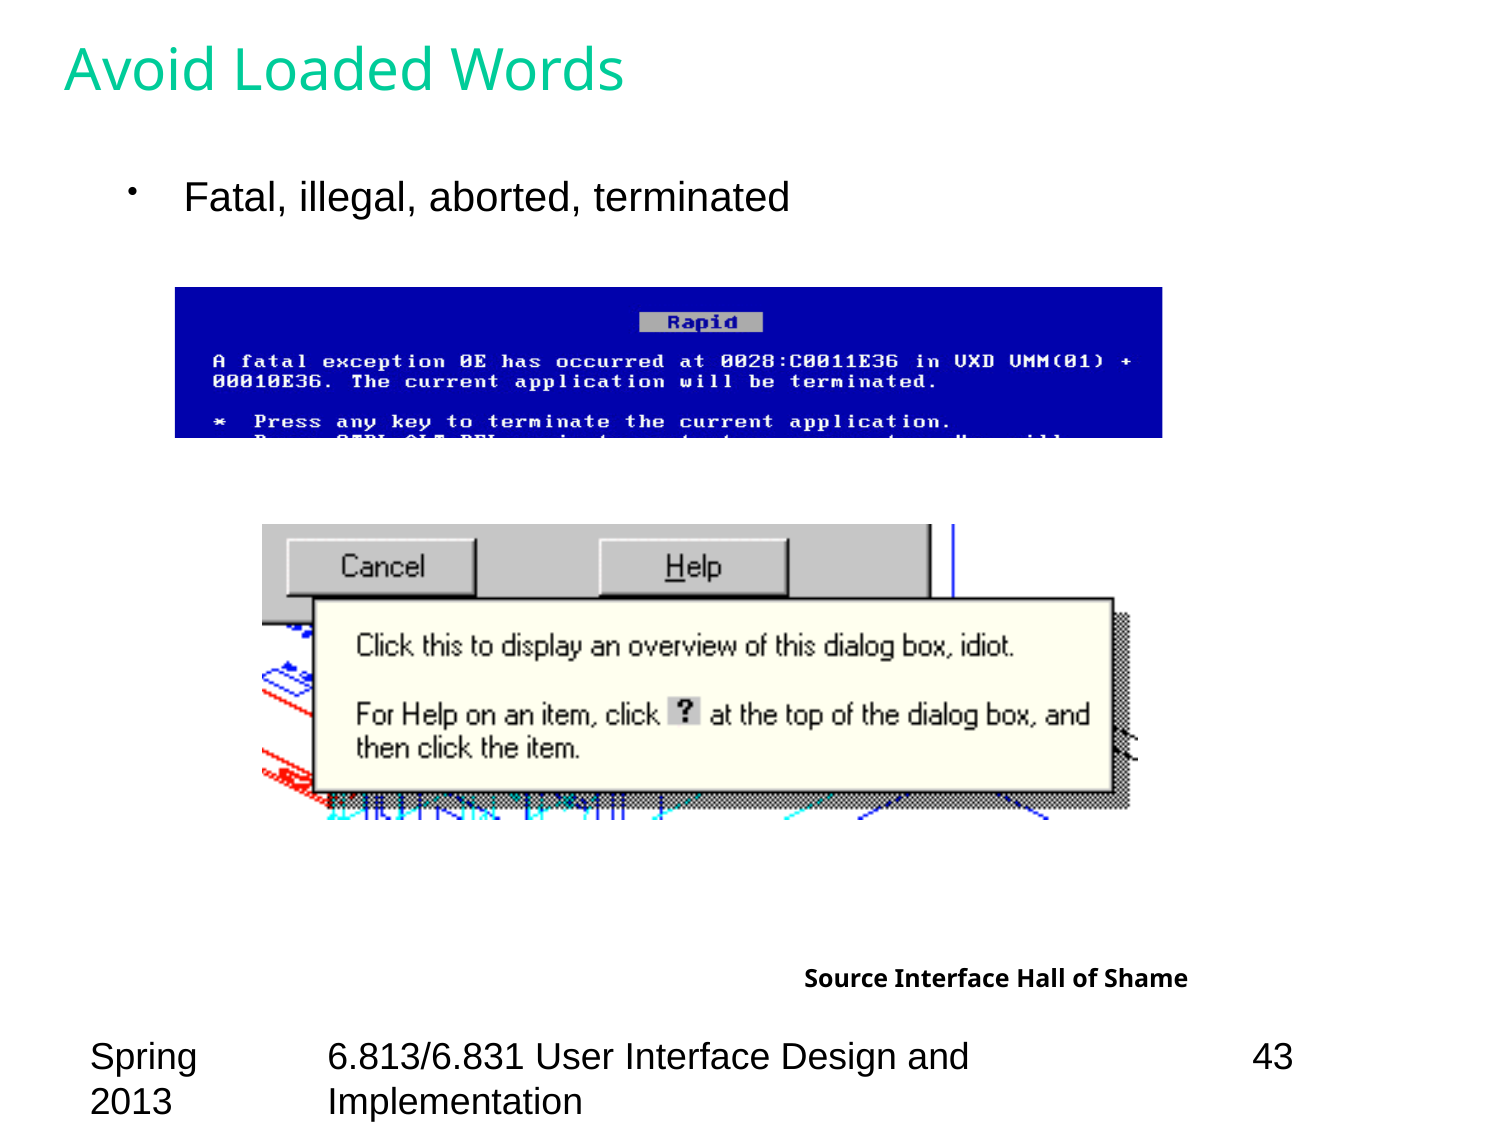

# Avoid Loaded Words
Fatal, illegal, aborted, terminated
Source Interface Hall of Shame
Spring 2013
6.813/6.831 User Interface Design and Implementation